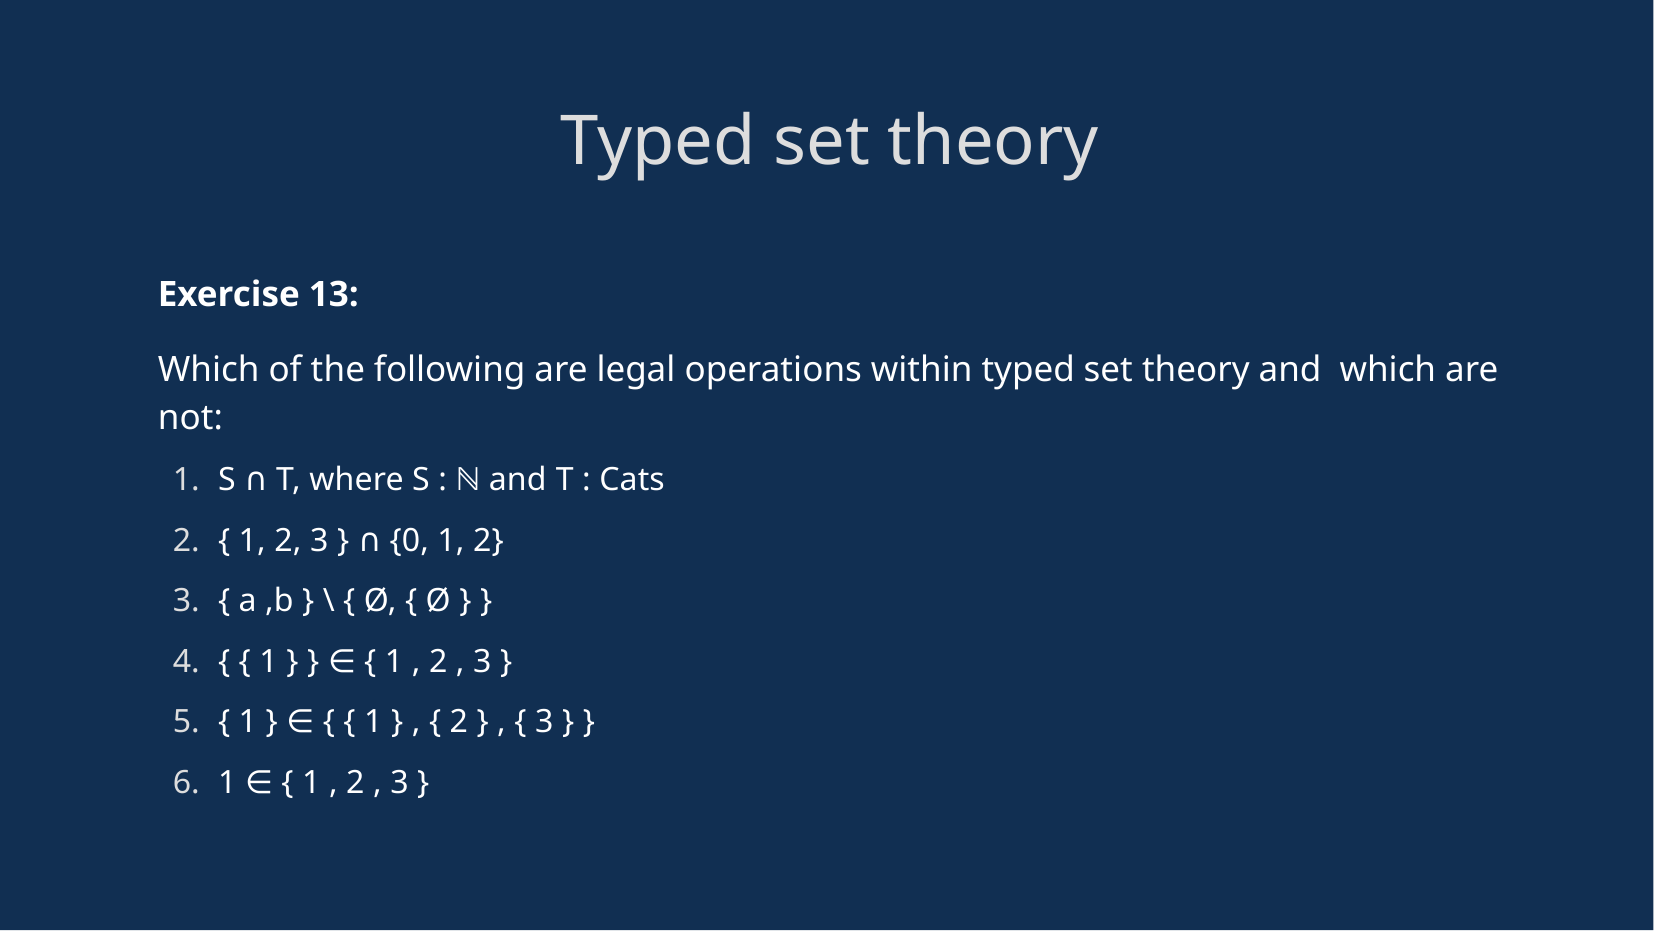

# Typed set theory
Exercise 13:
Which of the following are legal operations within typed set theory and which are not:
S ∩ T, where S : ℕ and T : Cats
{ 1, 2, 3 } ∩ {0, 1, 2}
{ a ,b } \ { Ø, { Ø } }
{ { 1 } } ∈ { 1 , 2 , 3 }
{ 1 } ∈ { { 1 } , { 2 } , { 3 } }
1 ∈ { 1 , 2 , 3 }